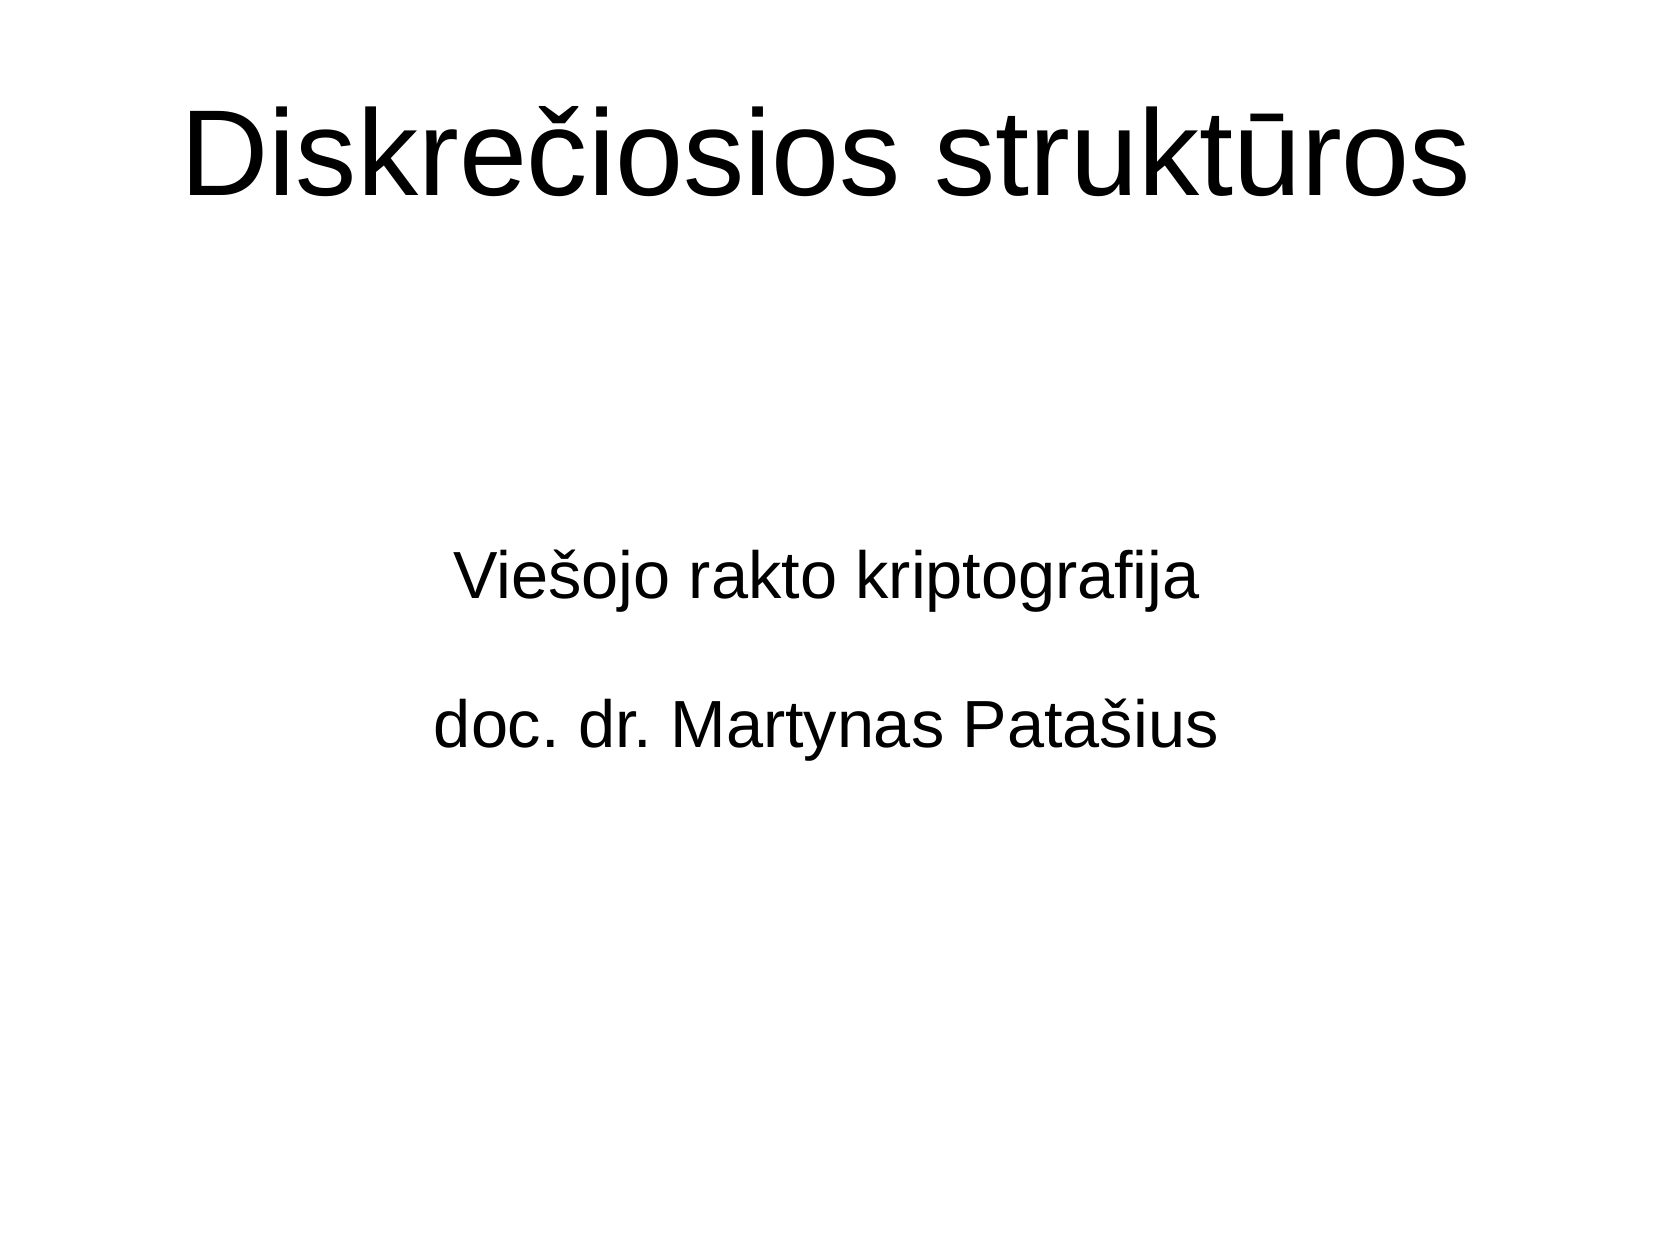

# Diskrečiosios struktūros
Viešojo rakto kriptografija
doc. dr. Martynas Patašius